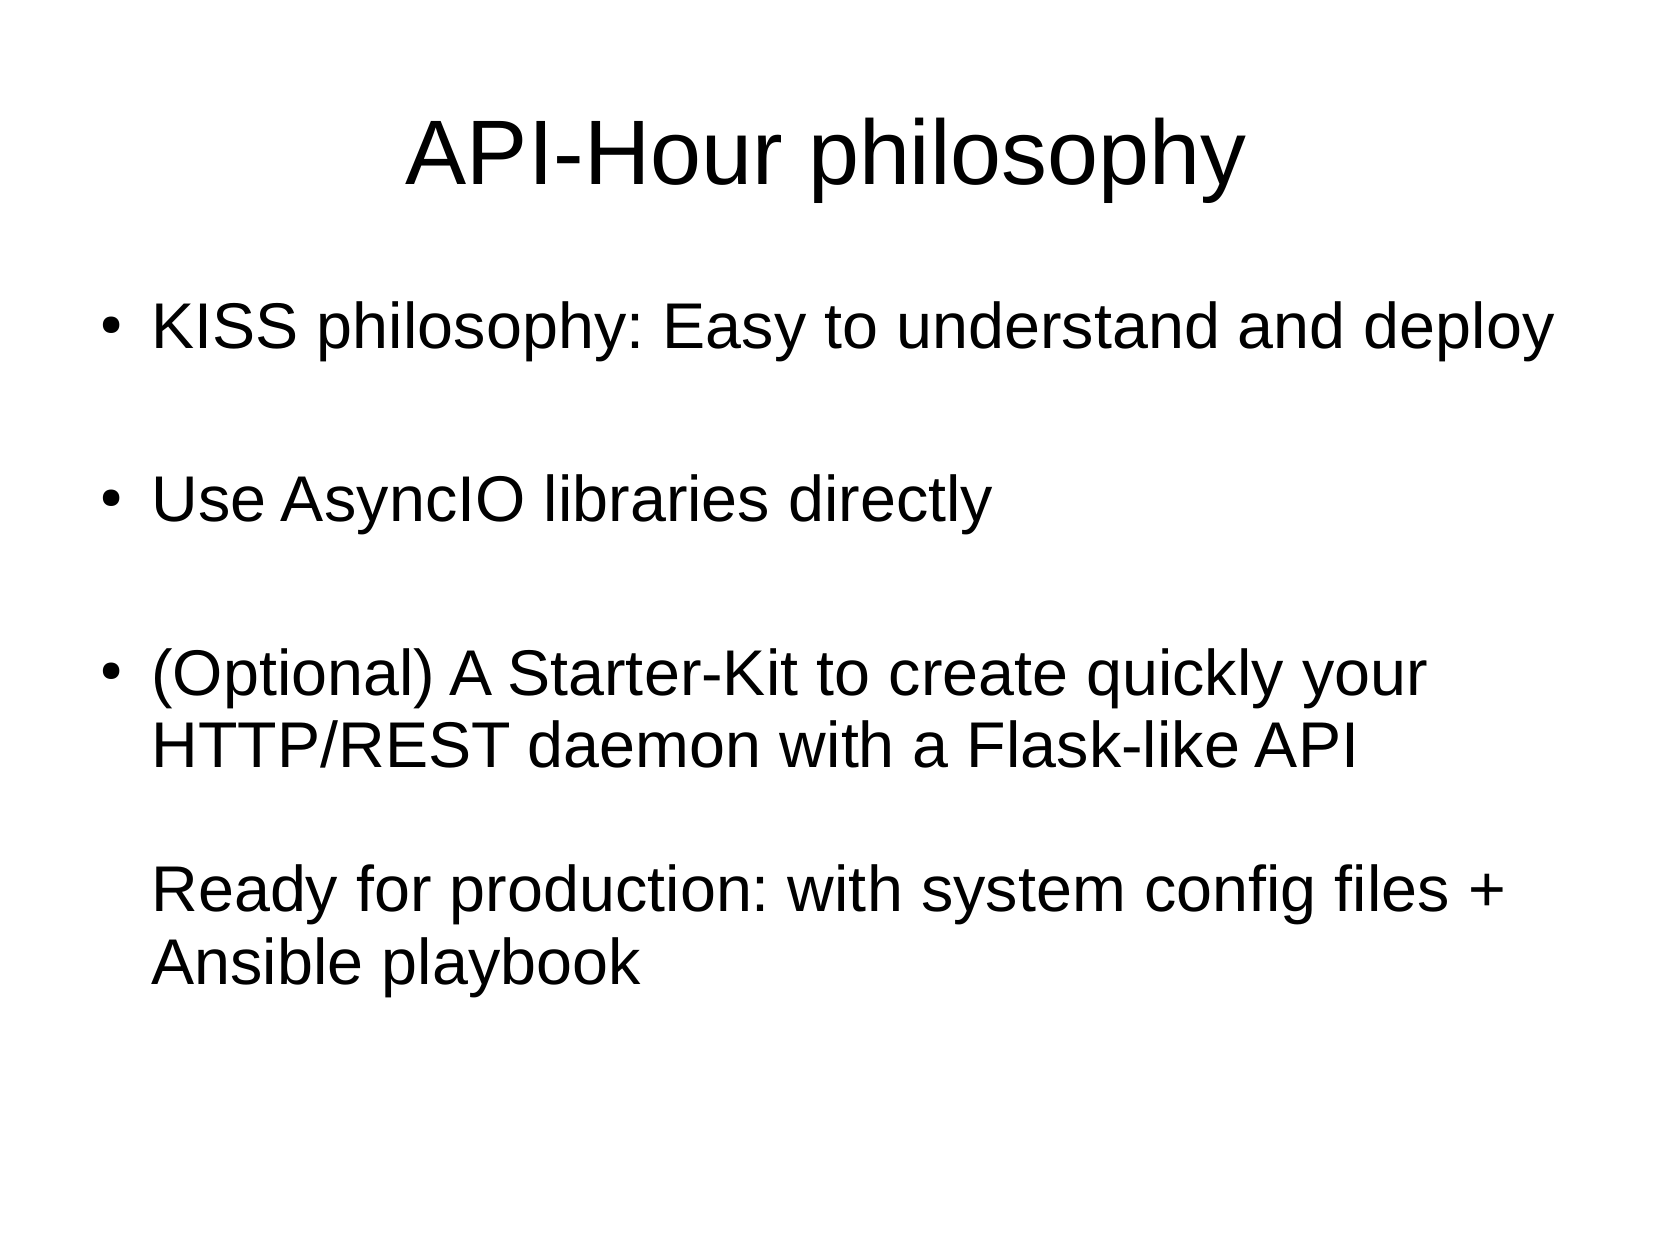

# API-Hour philosophy
KISS philosophy: Easy to understand and deploy
Use AsyncIO libraries directly
(Optional) A Starter-Kit to create quickly your HTTP/REST daemon with a Flask-like API
Ready for production: with system config files + Ansible playbook